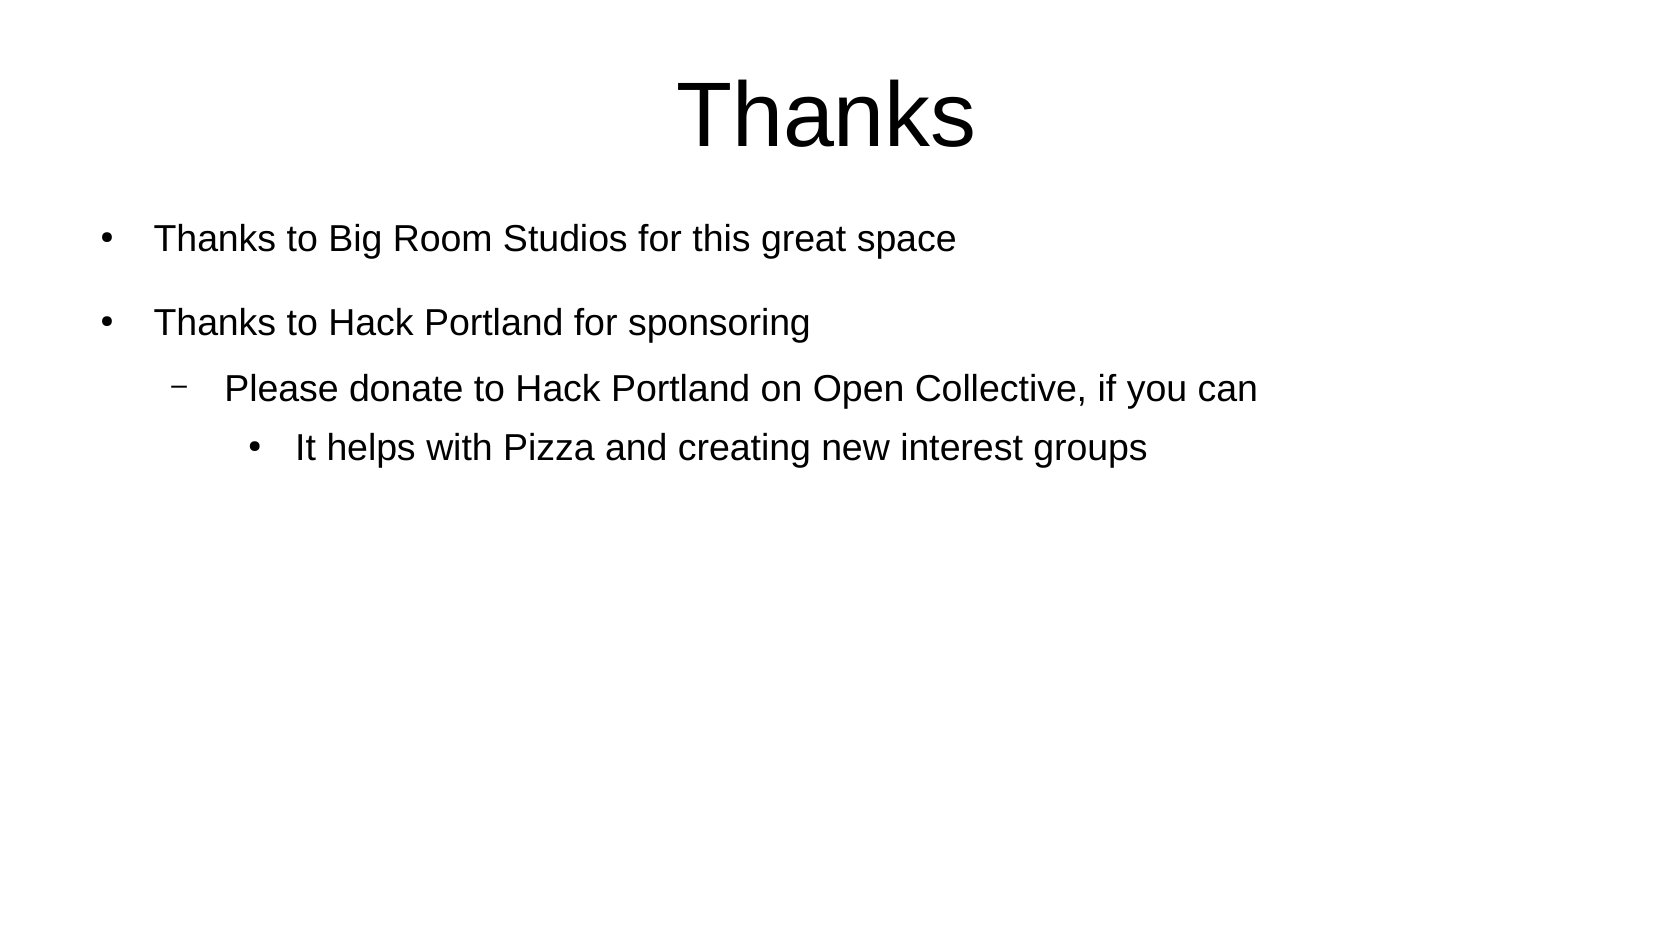

# Thanks
Thanks to Big Room Studios for this great space
Thanks to Hack Portland for sponsoring
Please donate to Hack Portland on Open Collective, if you can
It helps with Pizza and creating new interest groups